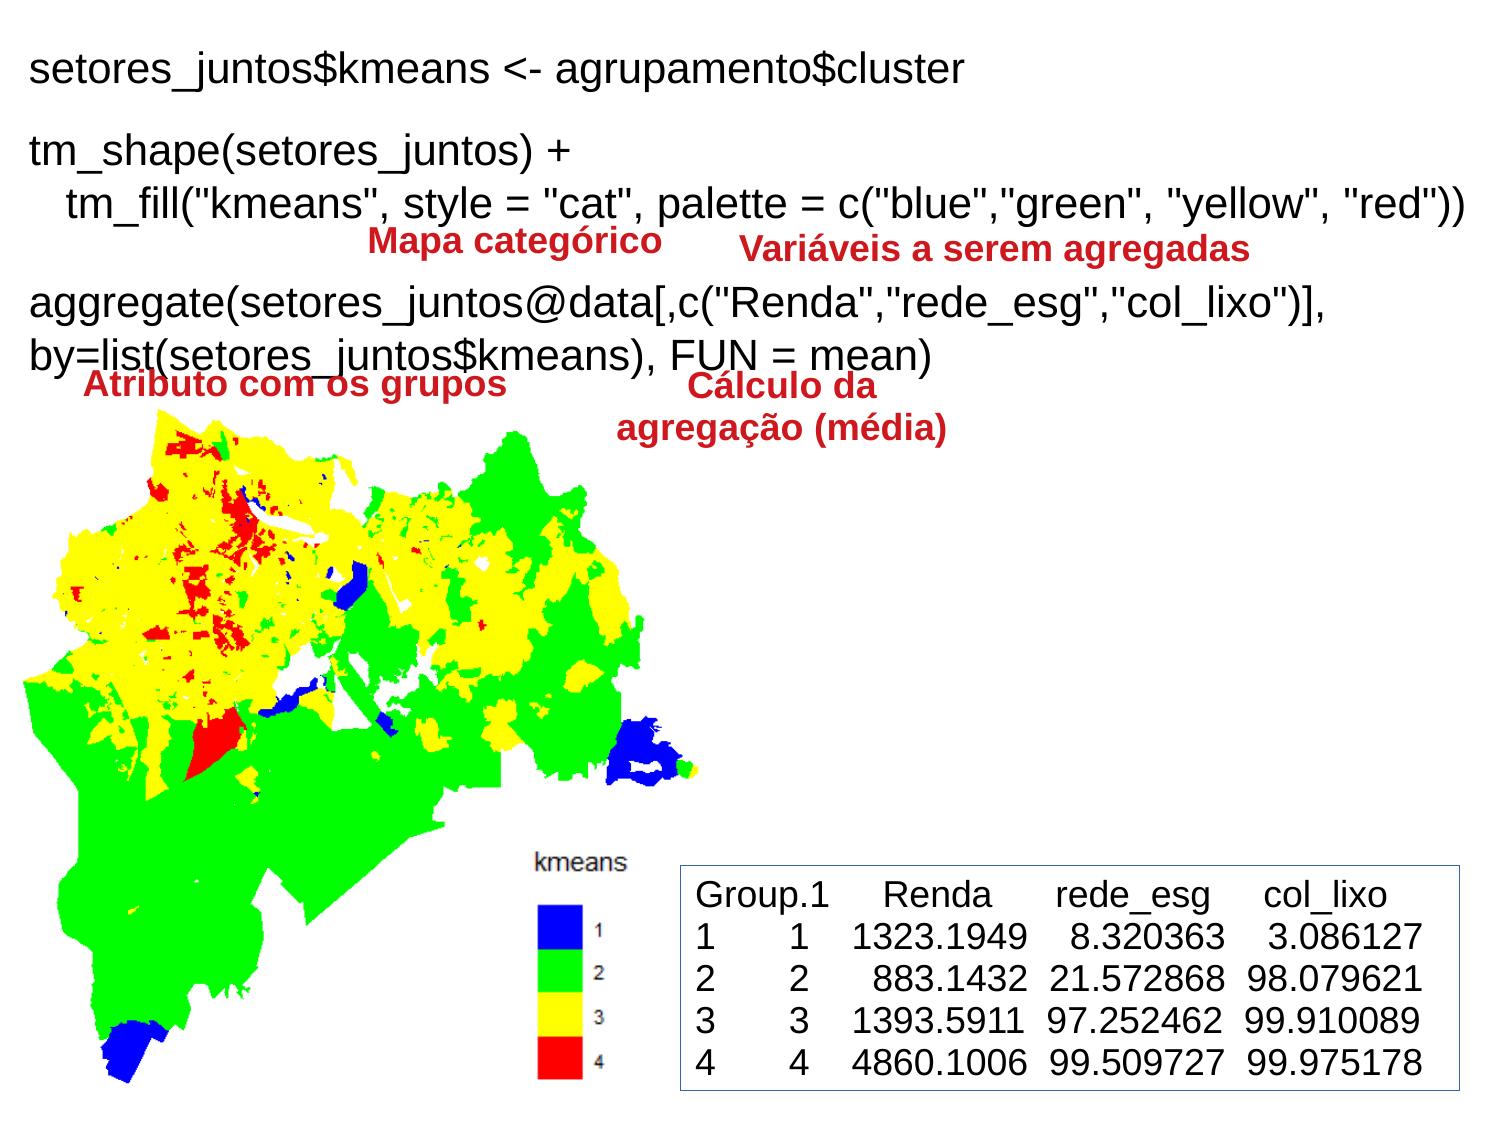

# setores_juntos$kmeans <- agrupamento$cluster
tm_shape(setores_juntos) +
 tm_fill("kmeans", style = "cat", palette = c("blue","green", "yellow", "red"))
aggregate(setores_juntos@data[,c("Renda","rede_esg","col_lixo")], by=list(setores_juntos$kmeans), FUN = mean)
Mapa categórico
Variáveis a serem agregadas
Atributo com os grupos
Cálculo da agregação (média)
Group.1 Renda rede_esg col_lixo
1 1 1323.1949 8.320363 3.086127
2 2 883.1432 21.572868 98.079621
3 3 1393.5911 97.252462 99.910089
4 4 4860.1006 99.509727 99.975178